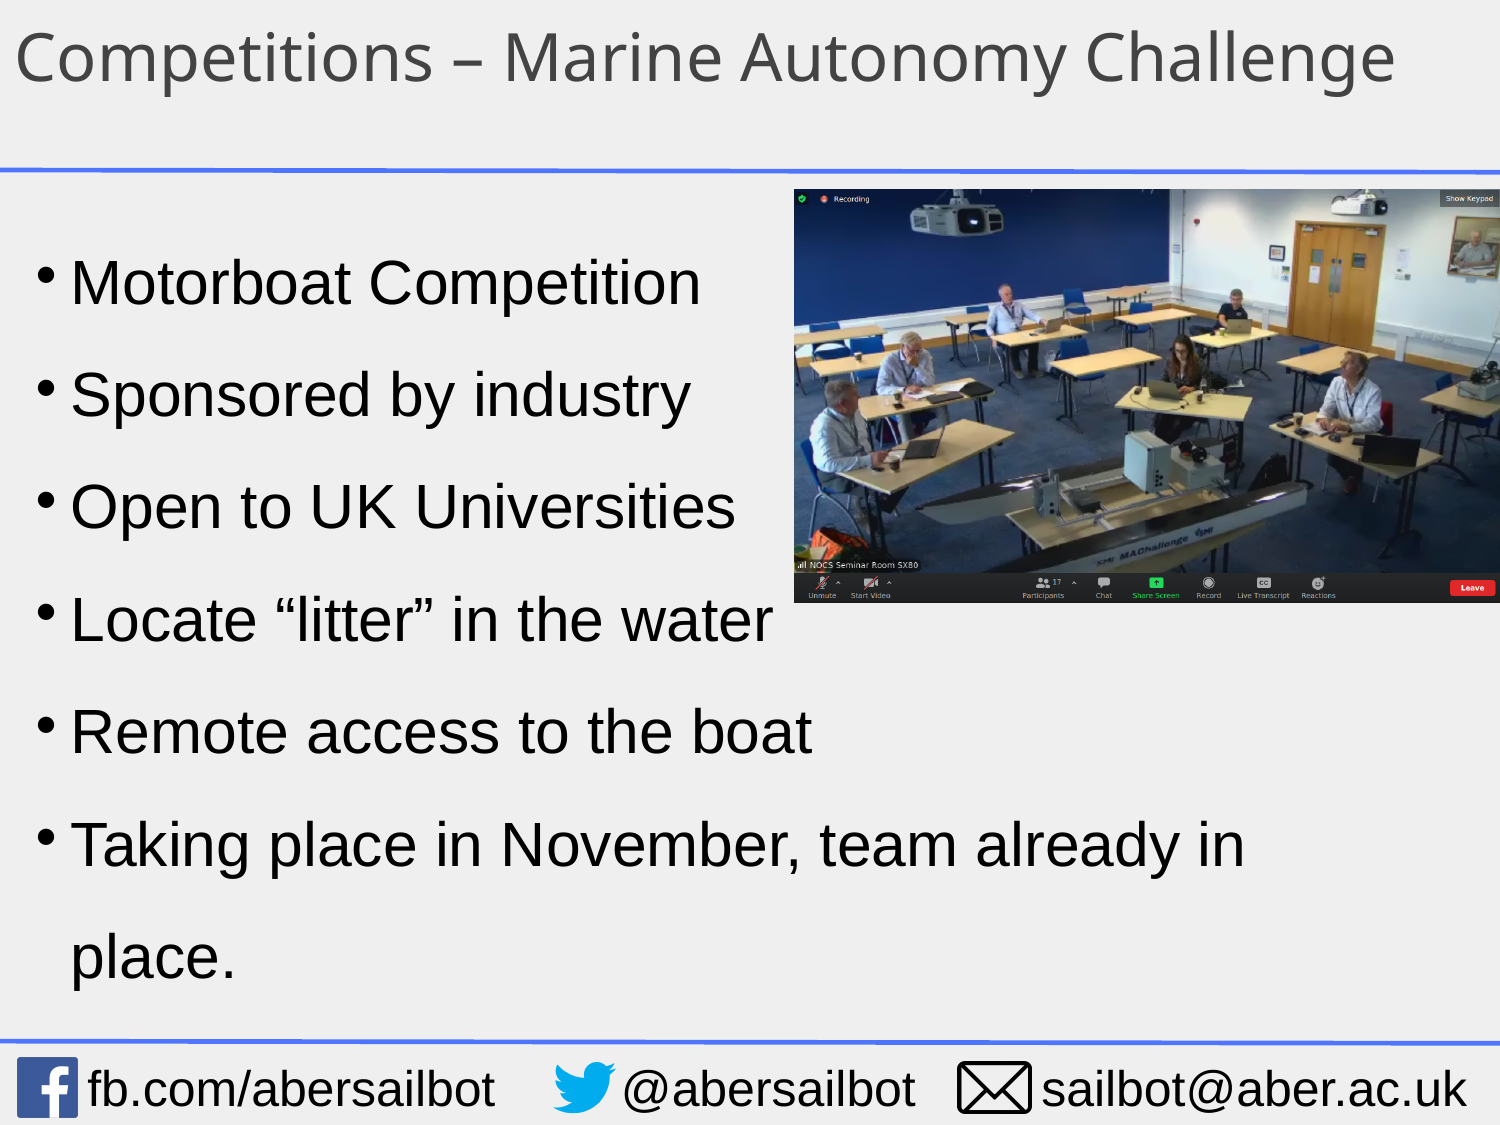

Competitions – Marine Autonomy Challenge
Motorboat Competition
Sponsored by industry
Open to UK Universities
Locate “litter” in the water
Remote access to the boat
Taking place in November, team already in place.
 fb.com/abersailbot @abersailbot sailbot@aber.ac.uk